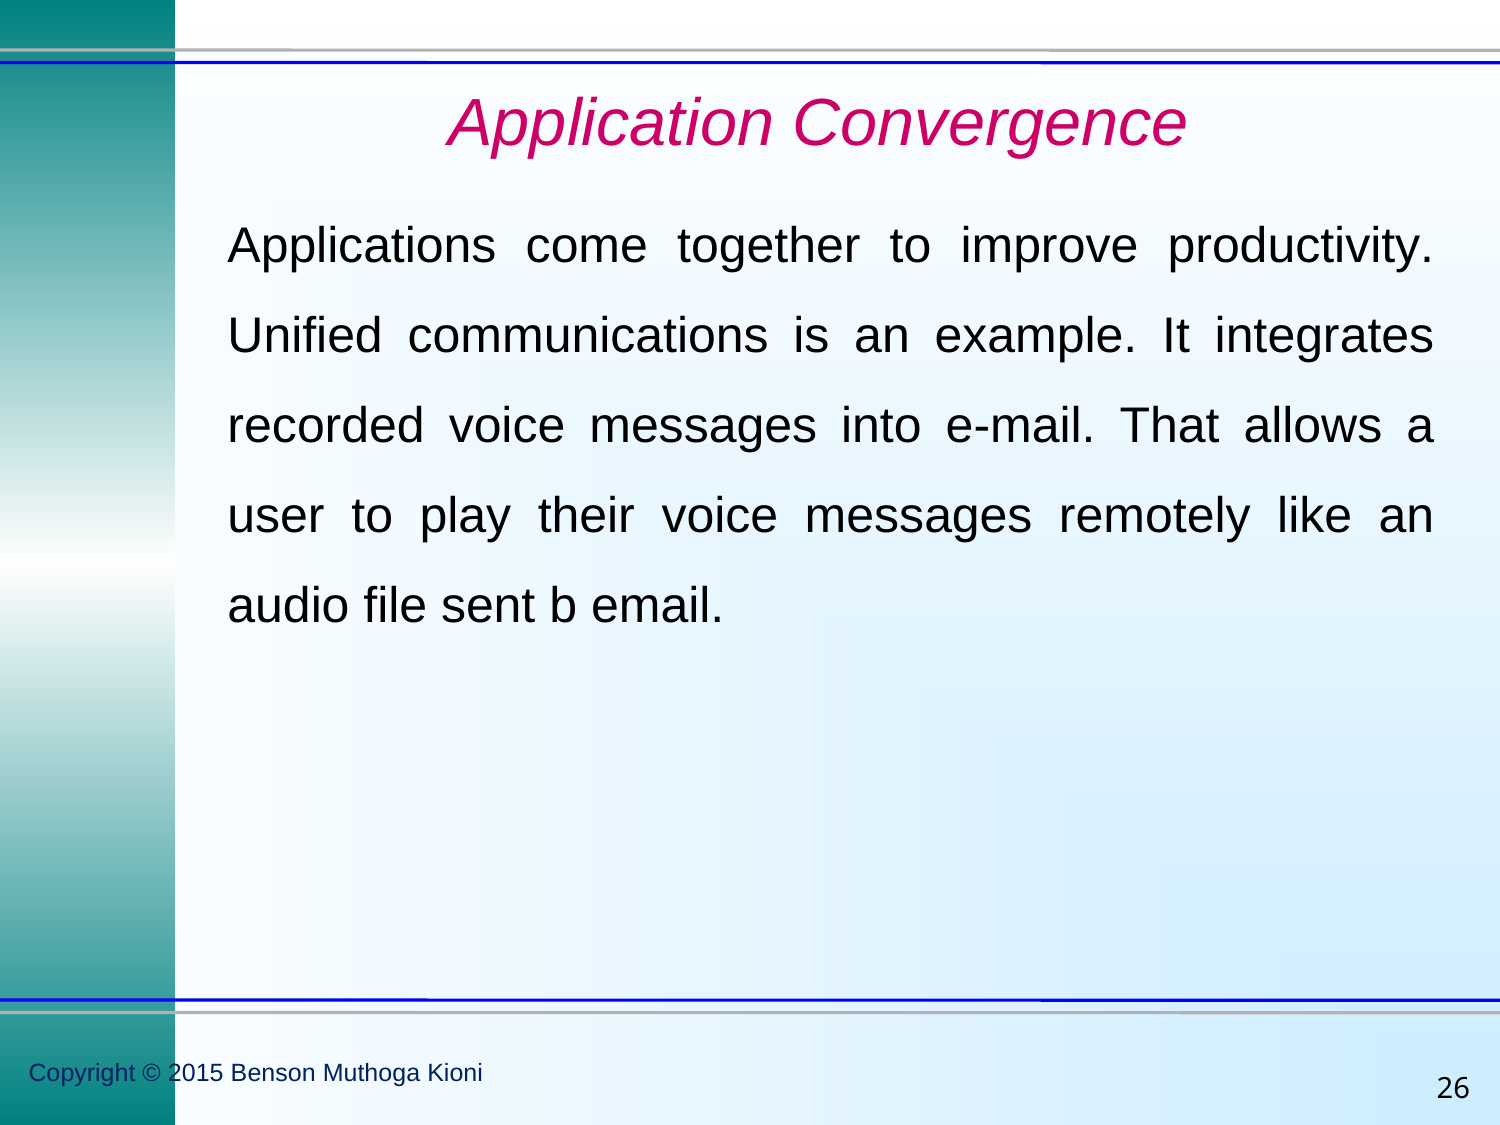

Application Convergence
Applications come together to improve productivity. Unified communications is an example. It integrates recorded voice messages into e-mail. That allows a user to play their voice messages remotely like an audio file sent b email.